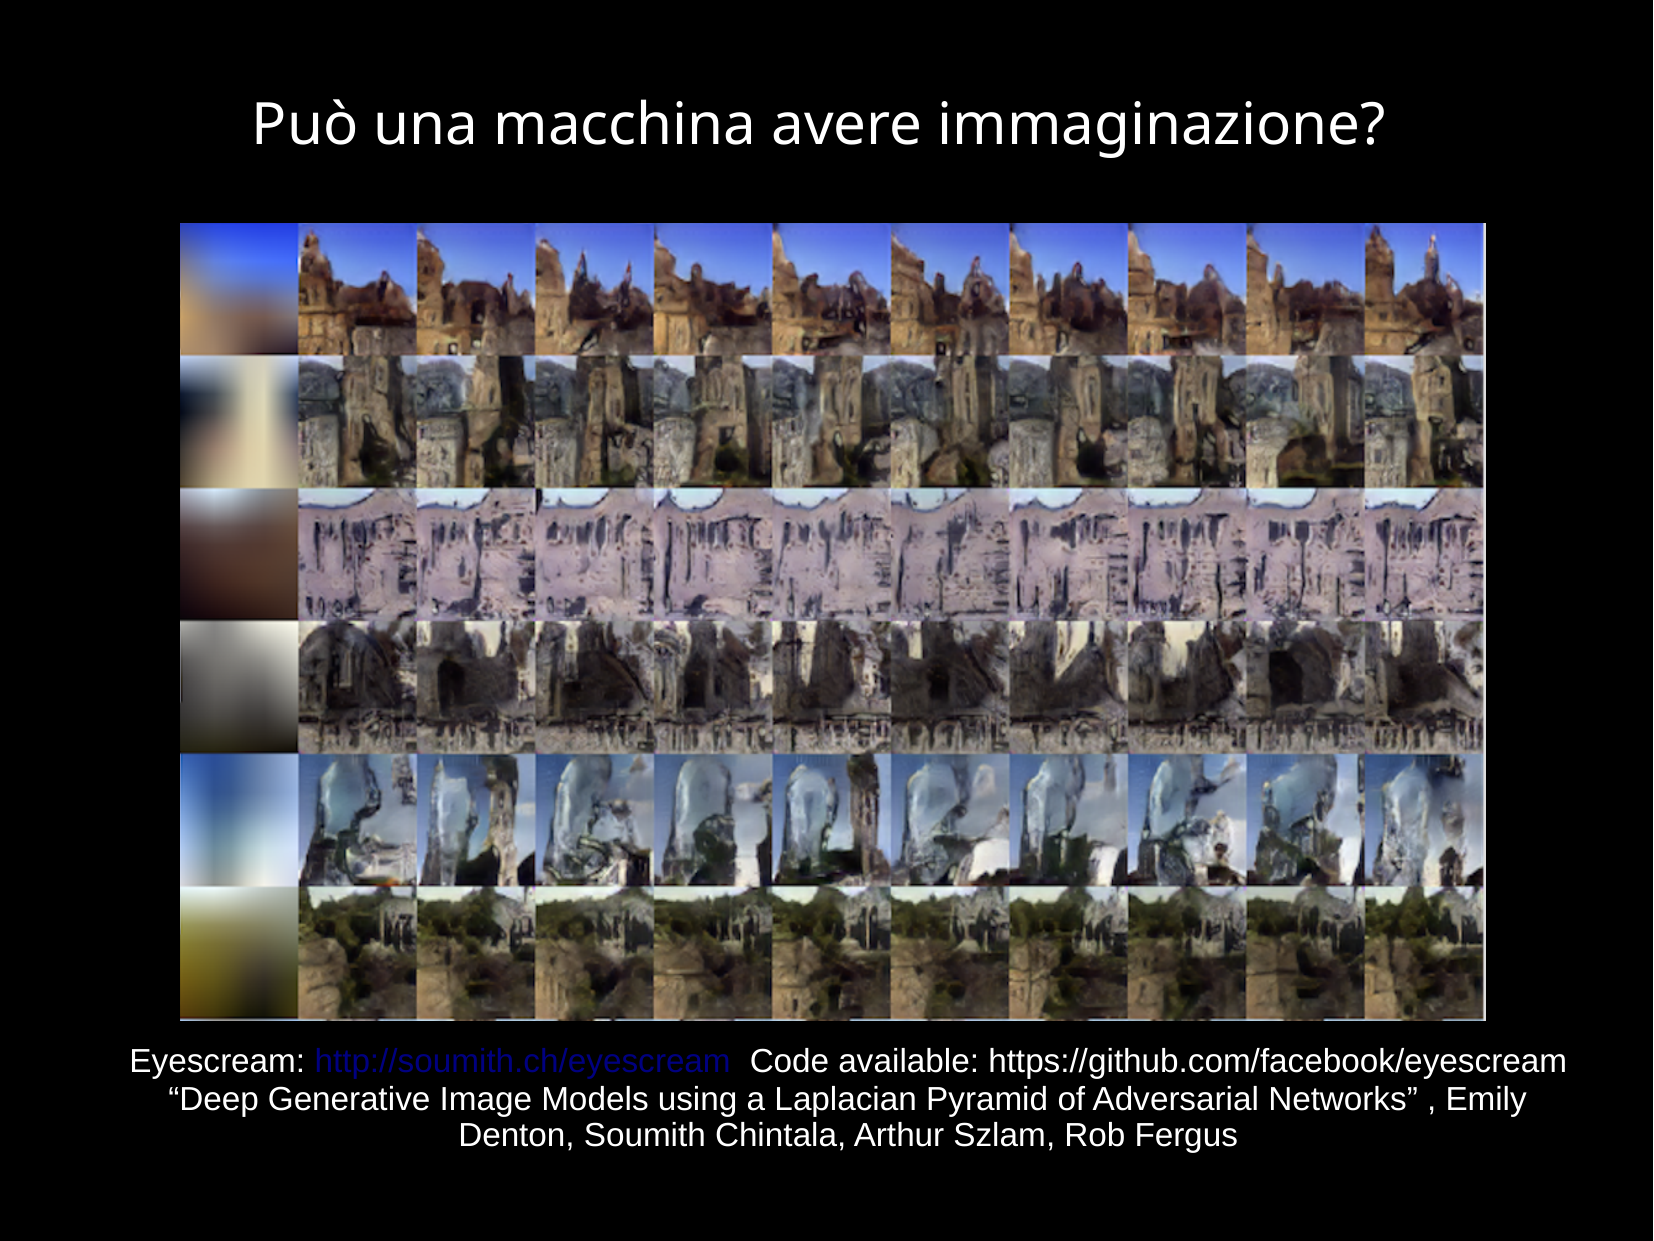

# Può una macchina avere immaginazione?
Eyescream: http://soumith.ch/eyescream Code available: https://github.com/facebook/eyescream
“Deep Generative Image Models using a Laplacian Pyramid of Adversarial Networks” , Emily Denton, Soumith Chintala, Arthur Szlam, Rob Fergus